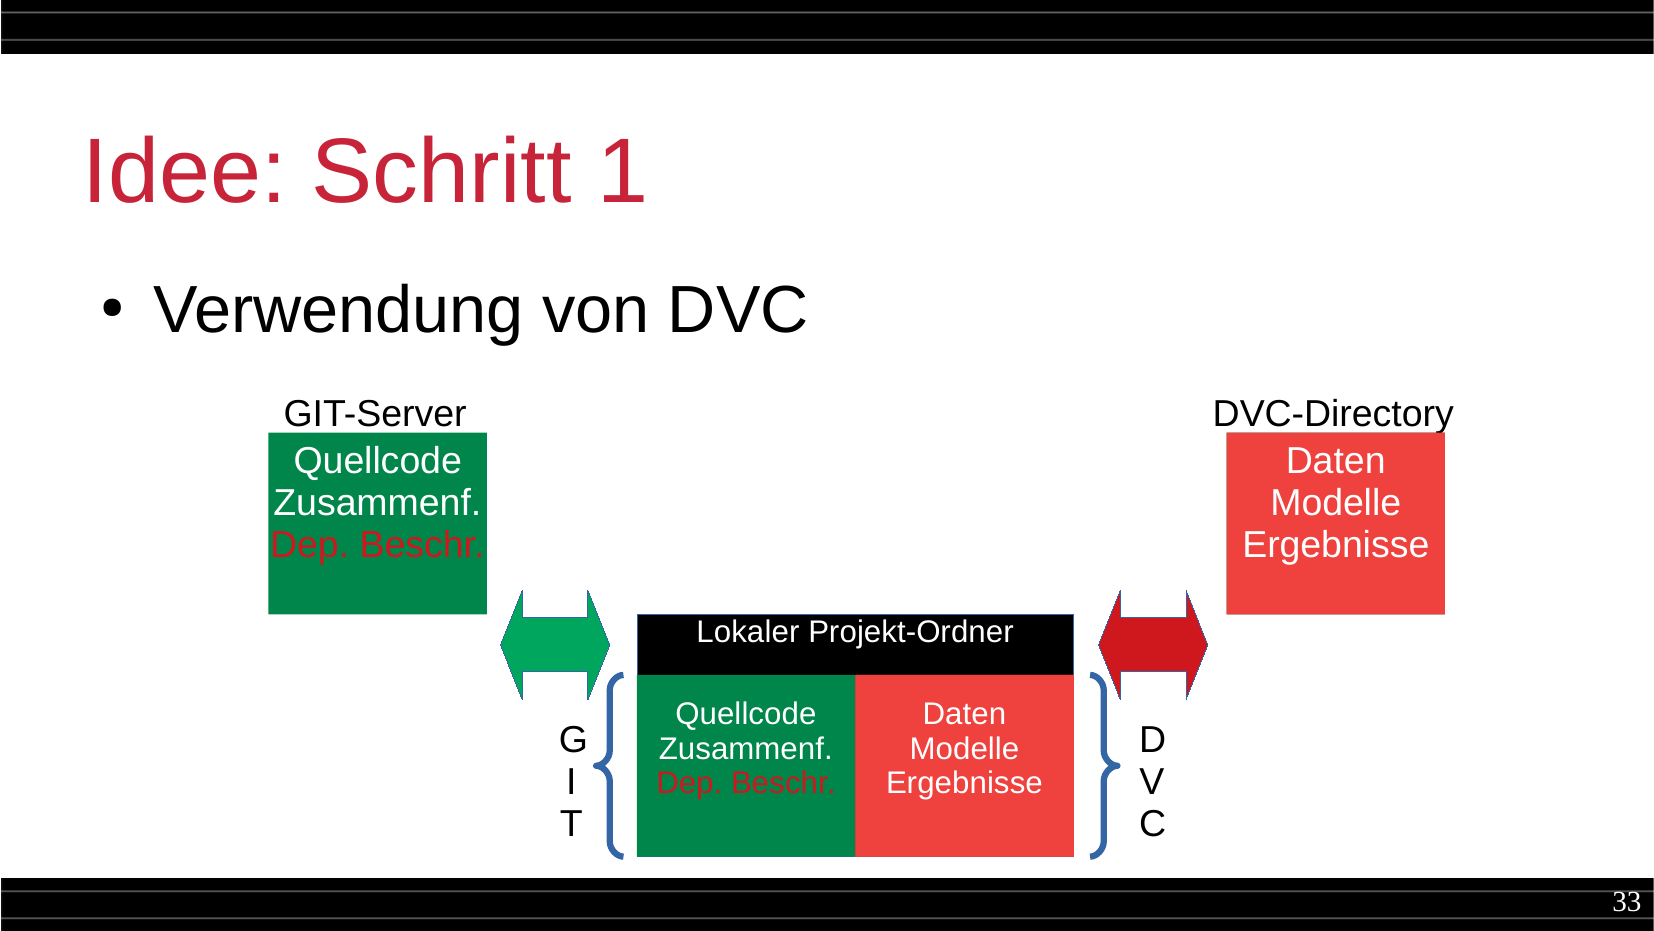

# Idee: Schritt 1
Verwendung von DVC
GIT-Server
DVC-Directory
Quellcode
Zusammenf.
Dep. Beschr.
Quellcode
Zusammenf.
Dep. Beschr.
Daten
Modelle
Ergebnisse
Lokaler Projekt-Ordner
Quellcode
Zusammenf.
Dep. Beschr.
Daten
Modelle
Ergebnisse
Daten
Modelle
Ergebnisse
GIT
DVC